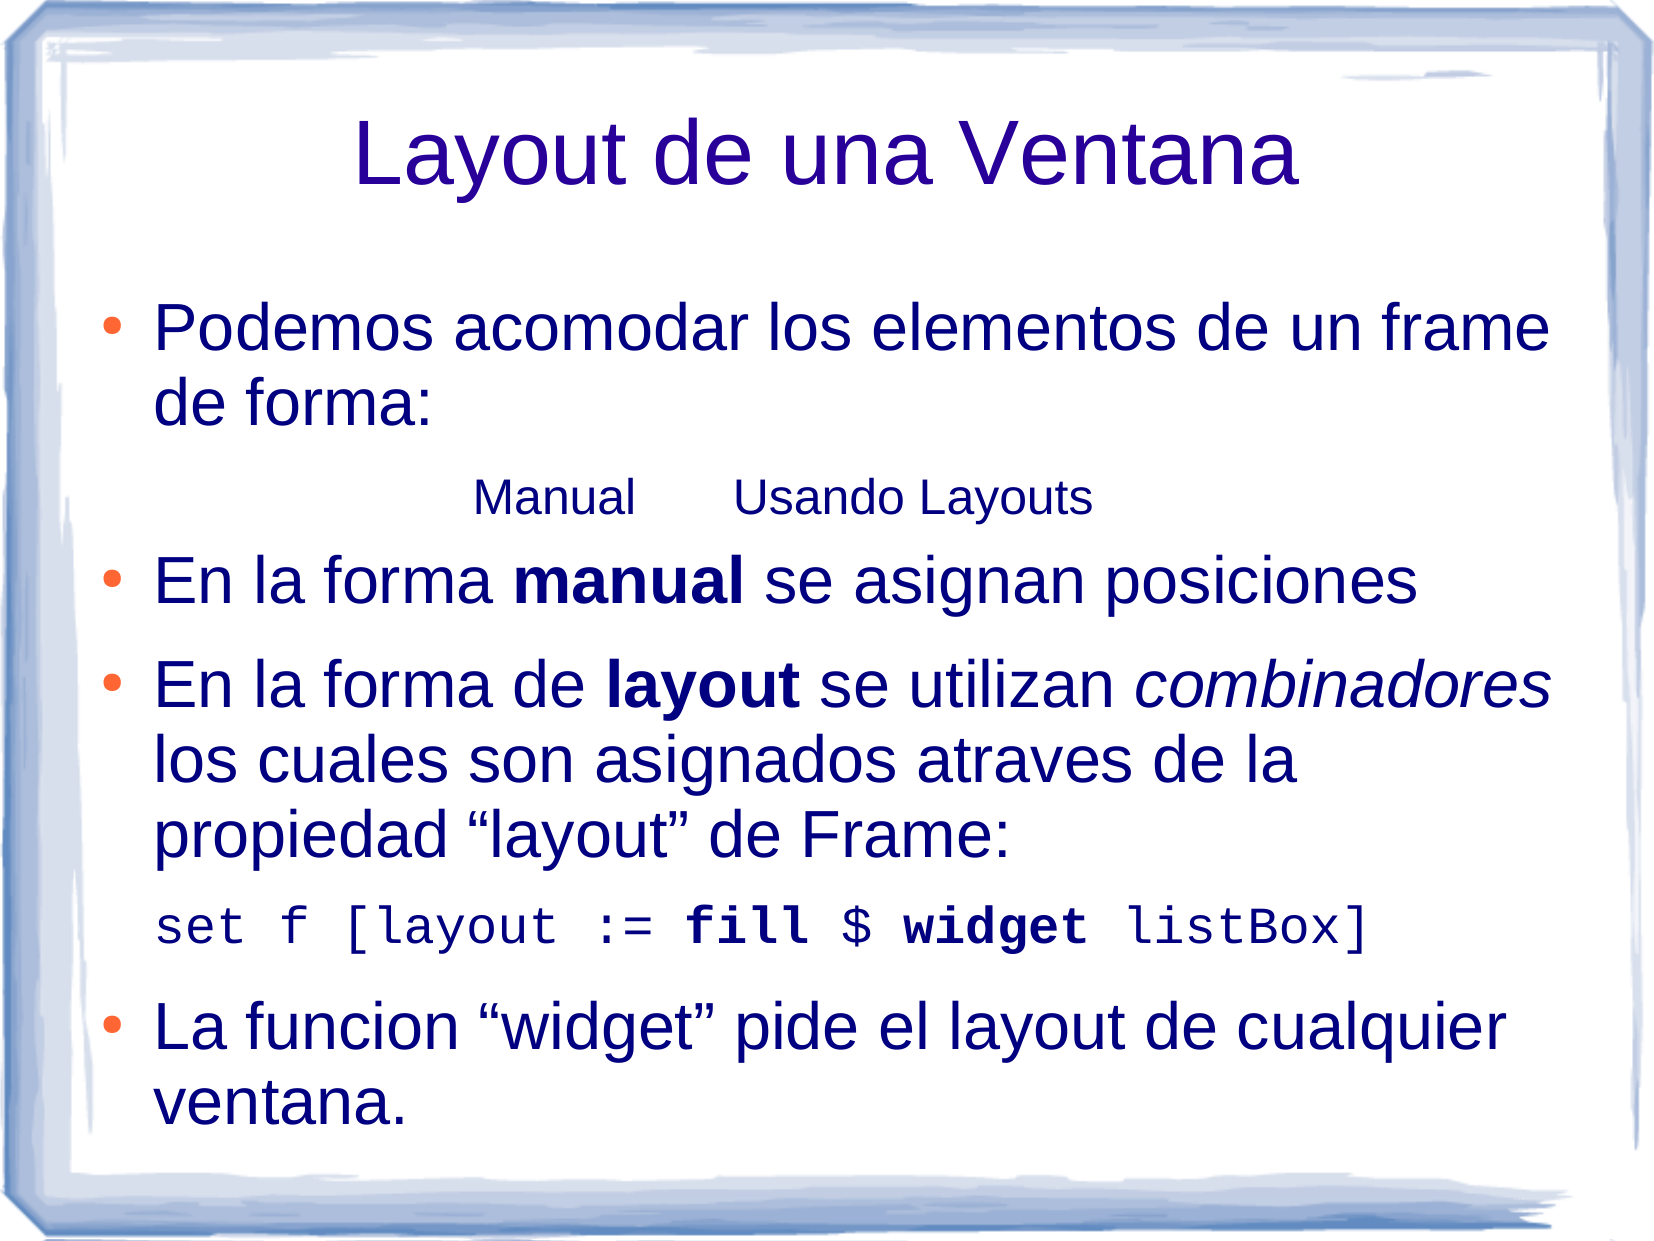

# Layout de una Ventana
Podemos acomodar los elementos de un frame de forma:
Manual		Usando Layouts
En la forma manual se asignan posiciones
En la forma de layout se utilizan combinadores los cuales son asignados atraves de la propiedad “layout” de Frame:
set f [layout := fill $ widget listBox]
La funcion “widget” pide el layout de cualquier ventana.